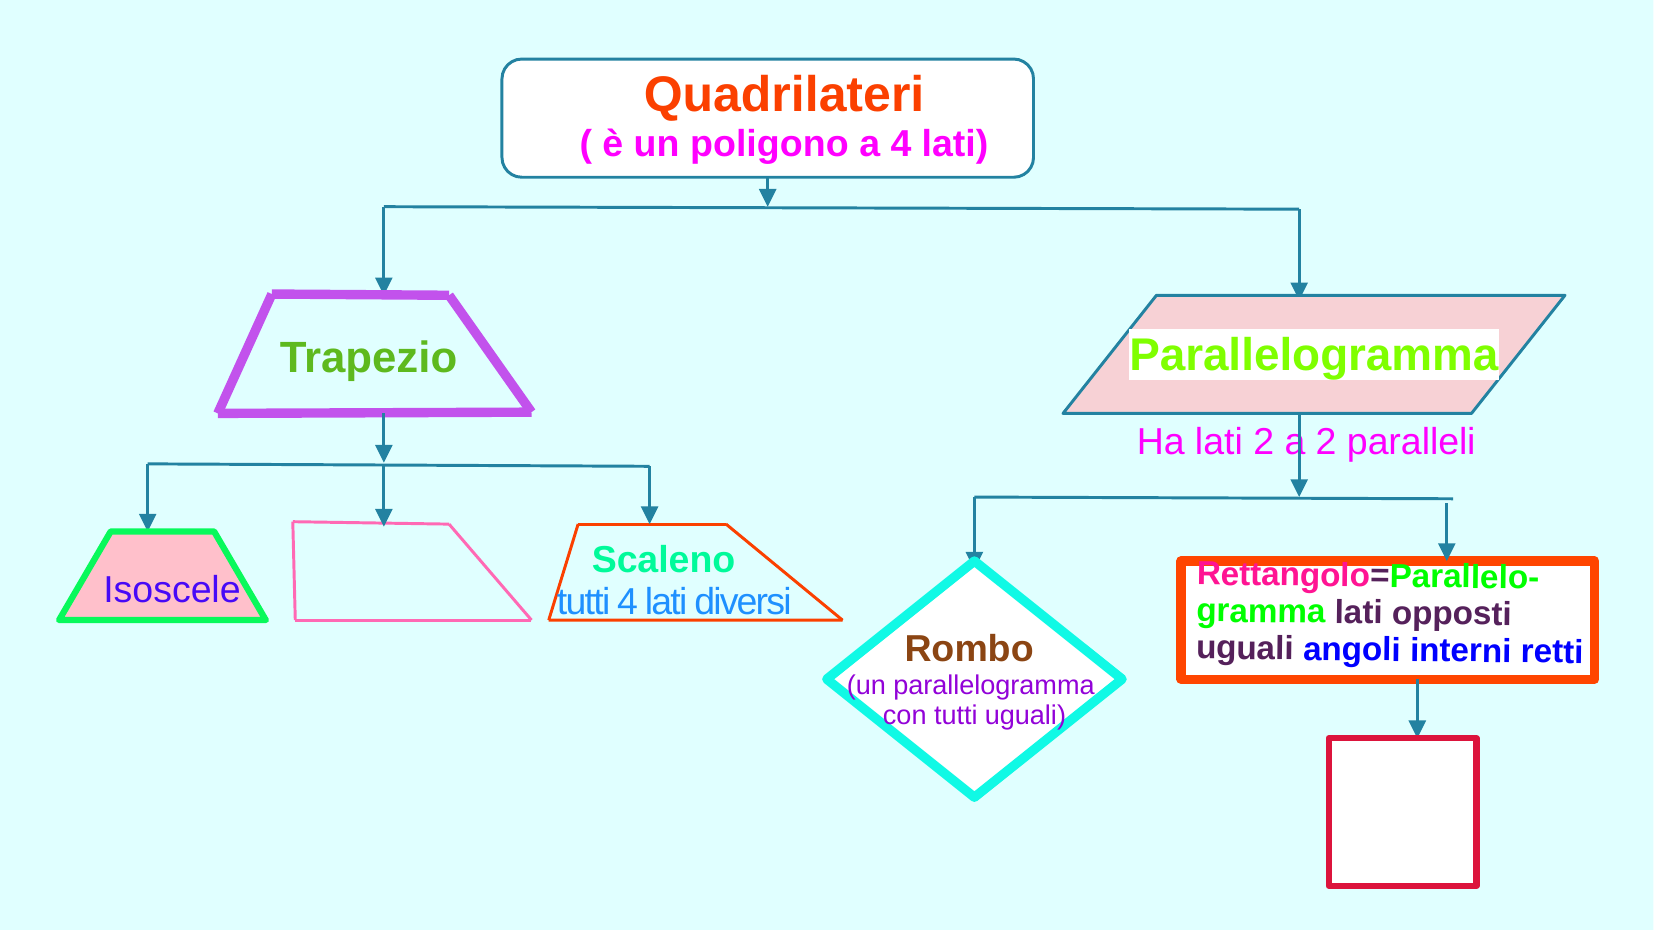

Quadrilateri
( è un poligono a 4 lati)
Parallelogramma
Trapezio
Ha lati 2 a 2 paralleli
Scaleno
 tutti 4 lati diversi
Rettangolo=Parallelo-
gramma lati opposti
uguali angoli interni retti
Isoscele
Rombo
(un parallelogramma
con tutti uguali)